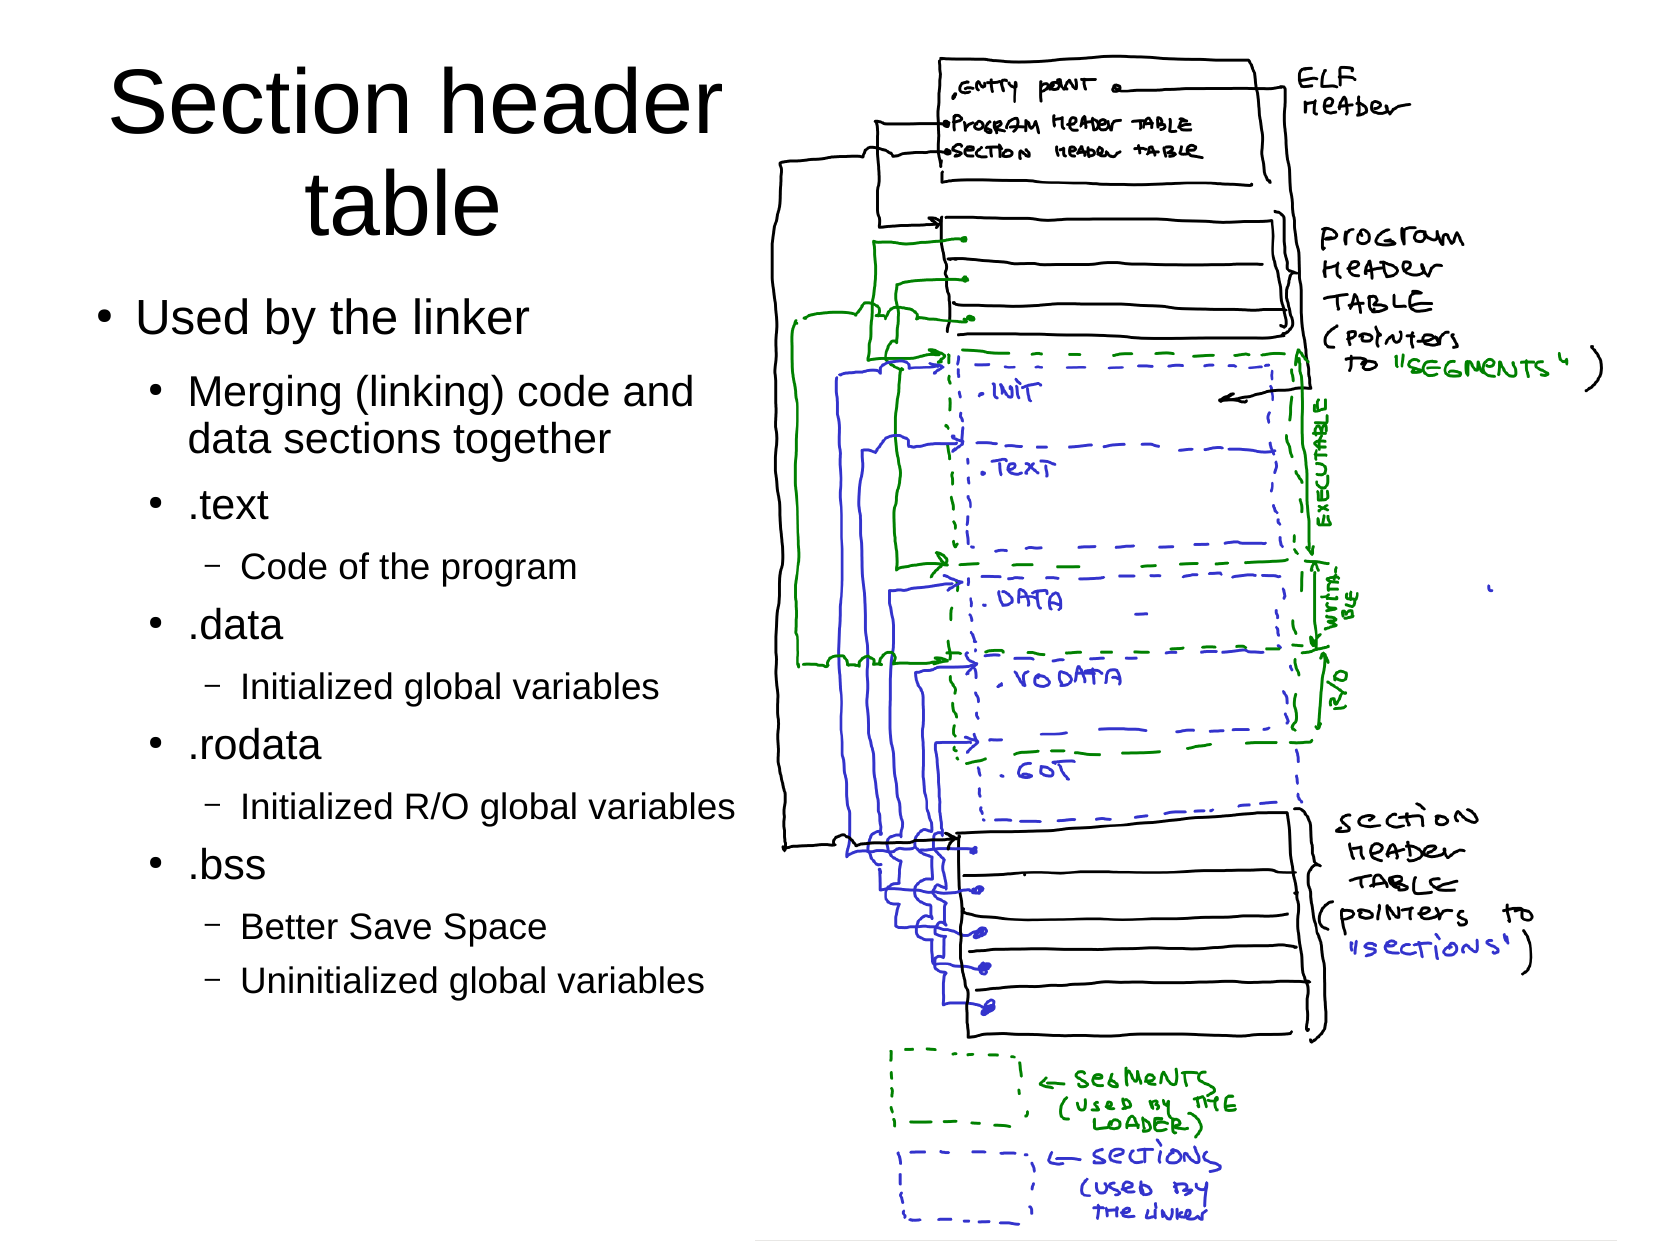

# Section header table
Used by the linker
Merging (linking) code and data sections together
.text
Code of the program
.data
Initialized global variables
.rodata
Initialized R/O global variables
.bss
Better Save Space
Uninitialized global variables